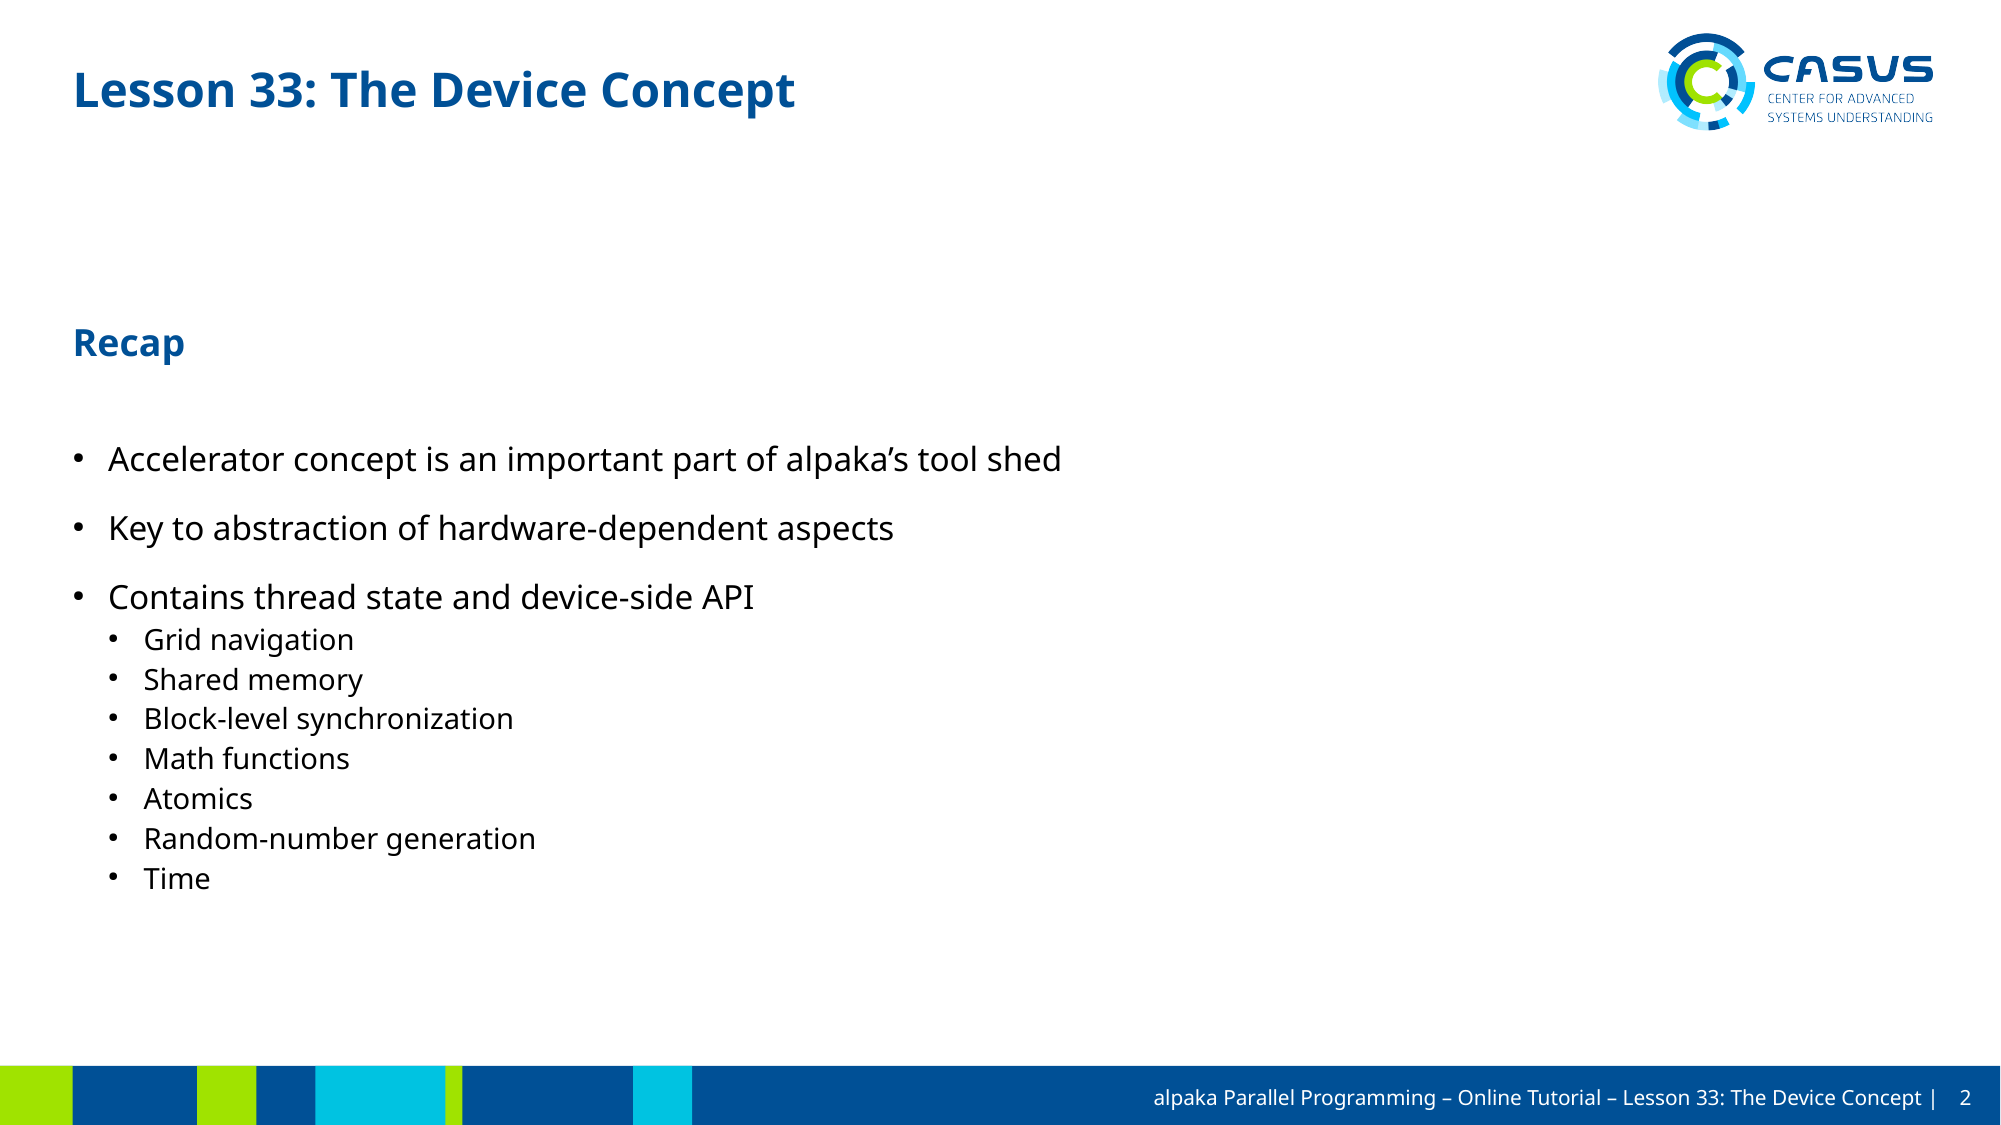

# Lesson 33: The Device Concept
Recap
Accelerator concept is an important part of alpaka’s tool shed
Key to abstraction of hardware-dependent aspects
Contains thread state and device-side API
Grid navigation
Shared memory
Block-level synchronization
Math functions
Atomics
Random-number generation
Time
alpaka Parallel Programming – Online Tutorial – Lesson 33: The Device Concept
2